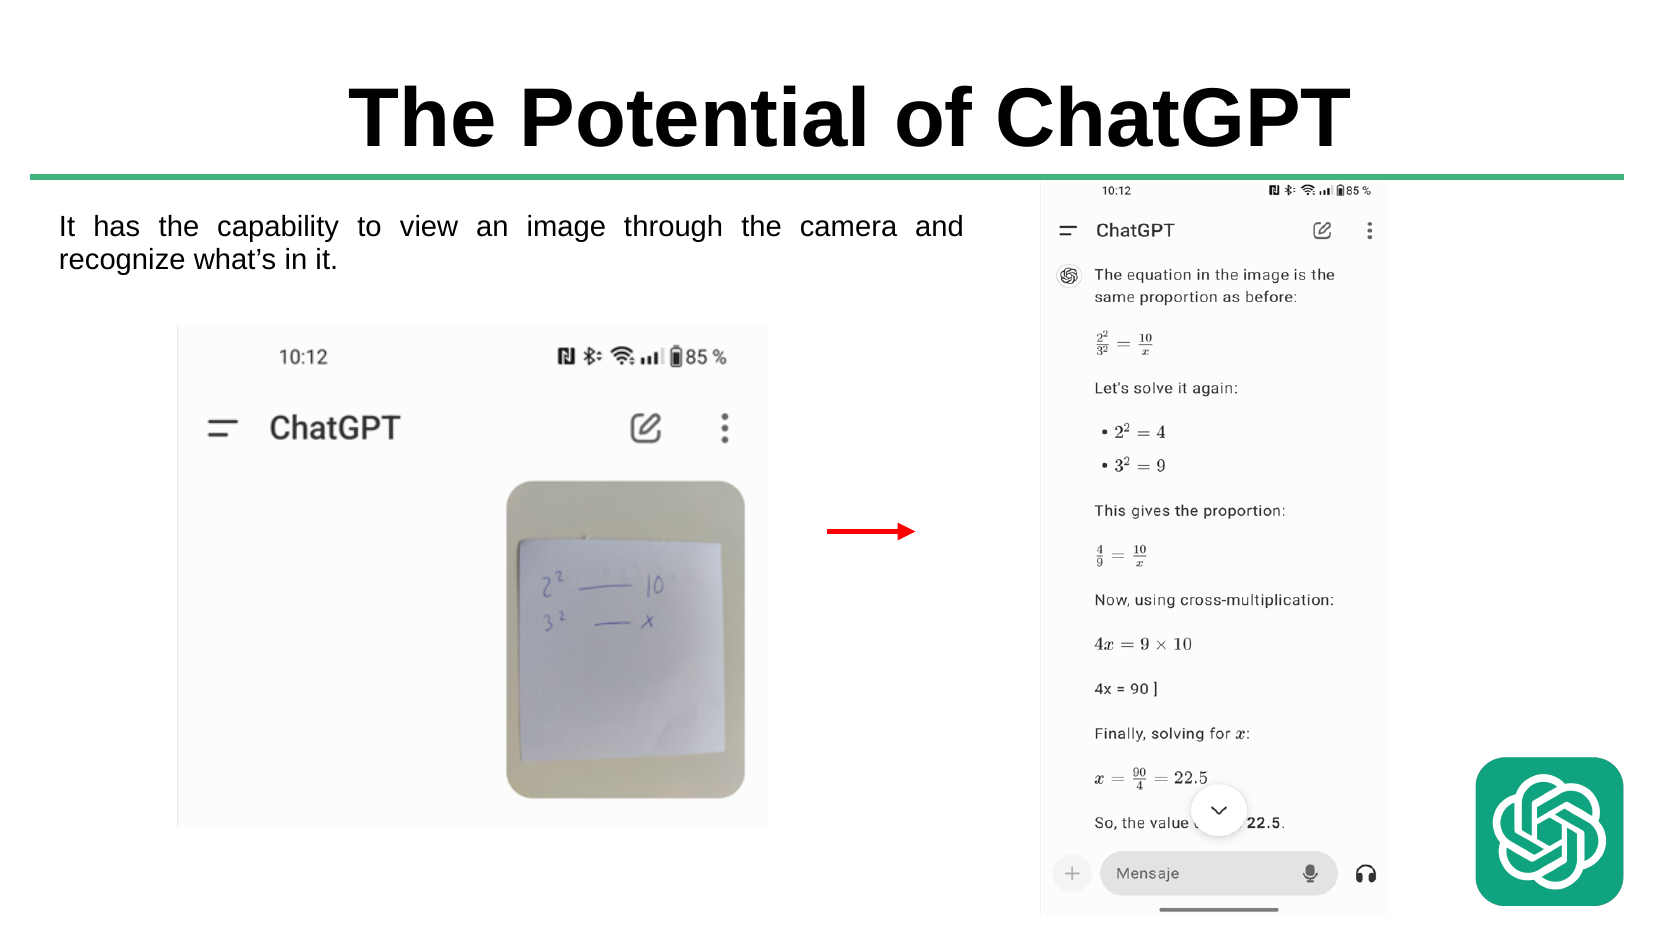

# The Potential of ChatGPT
It has the capability to view an image through the camera and recognize what’s in it.